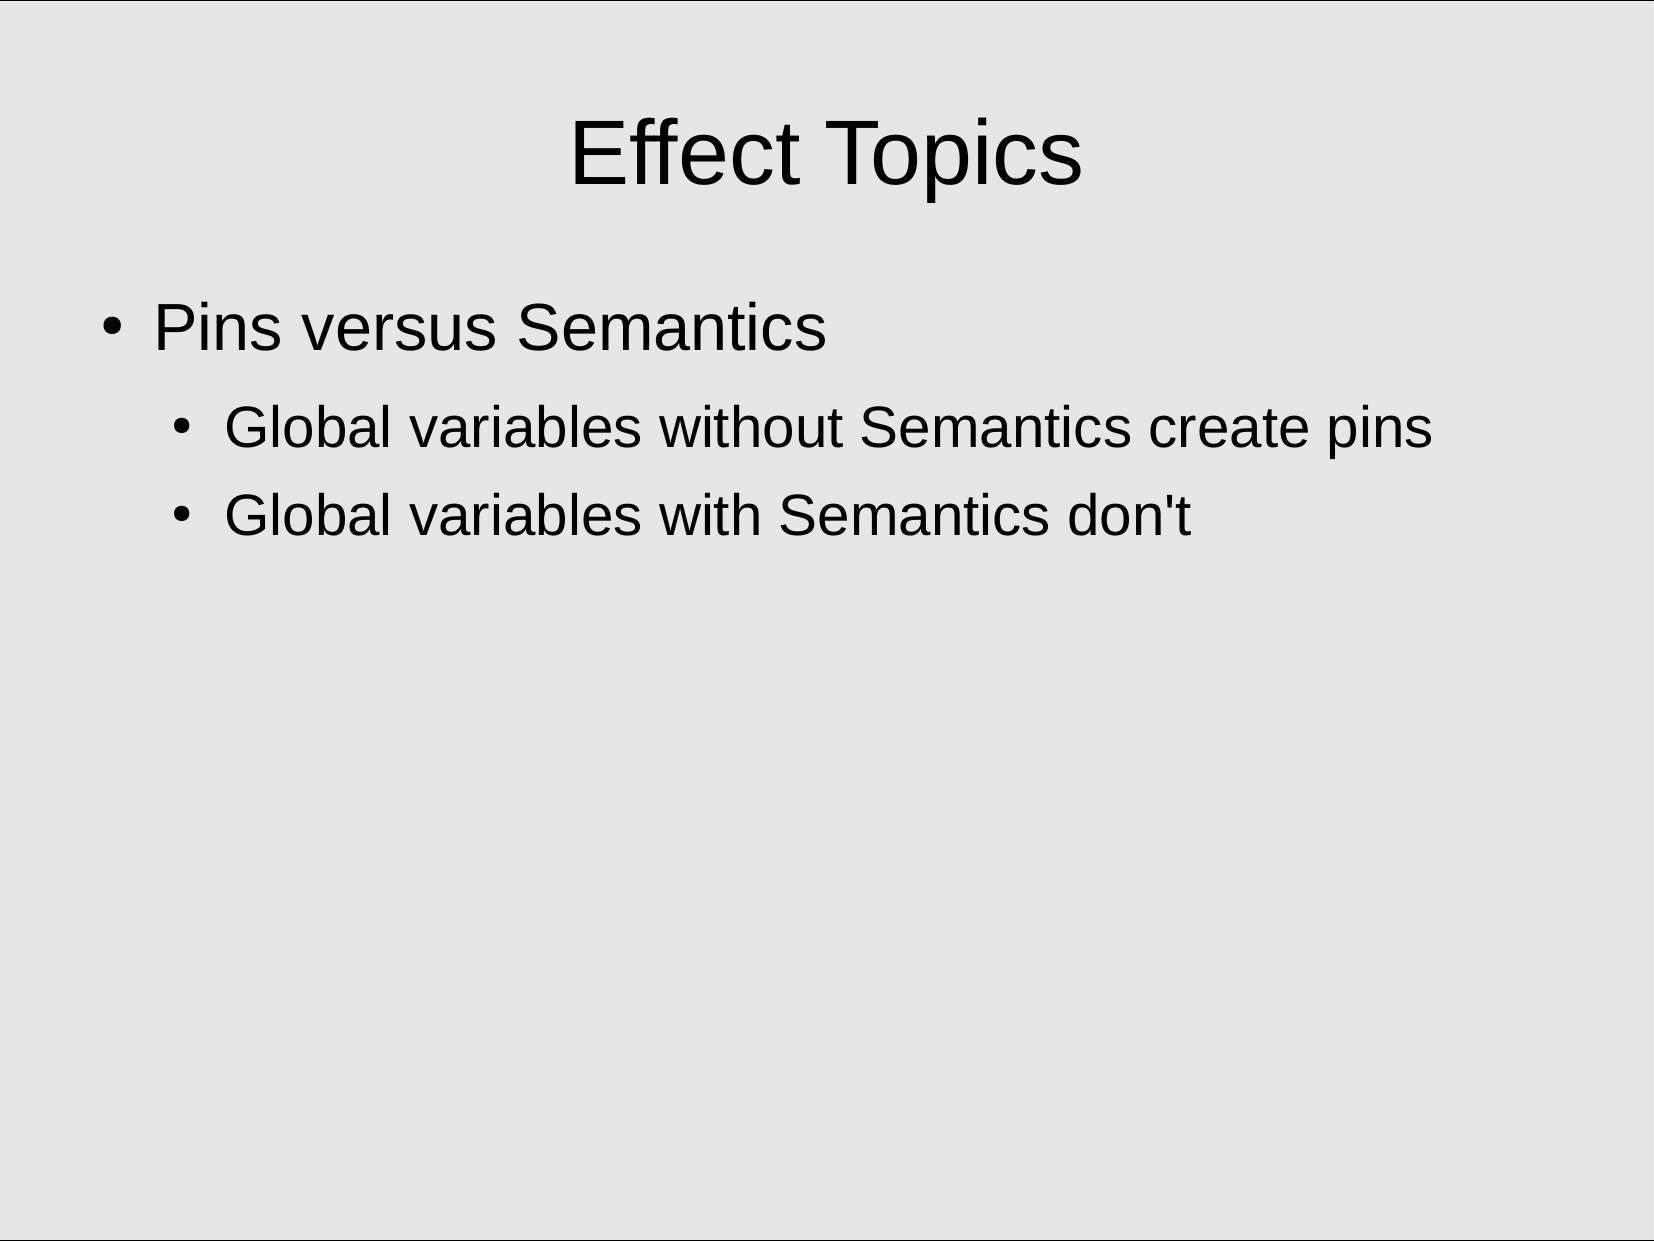

# Effect Topics
Pins versus Semantics
Global variables without Semantics create pins
Global variables with Semantics don't